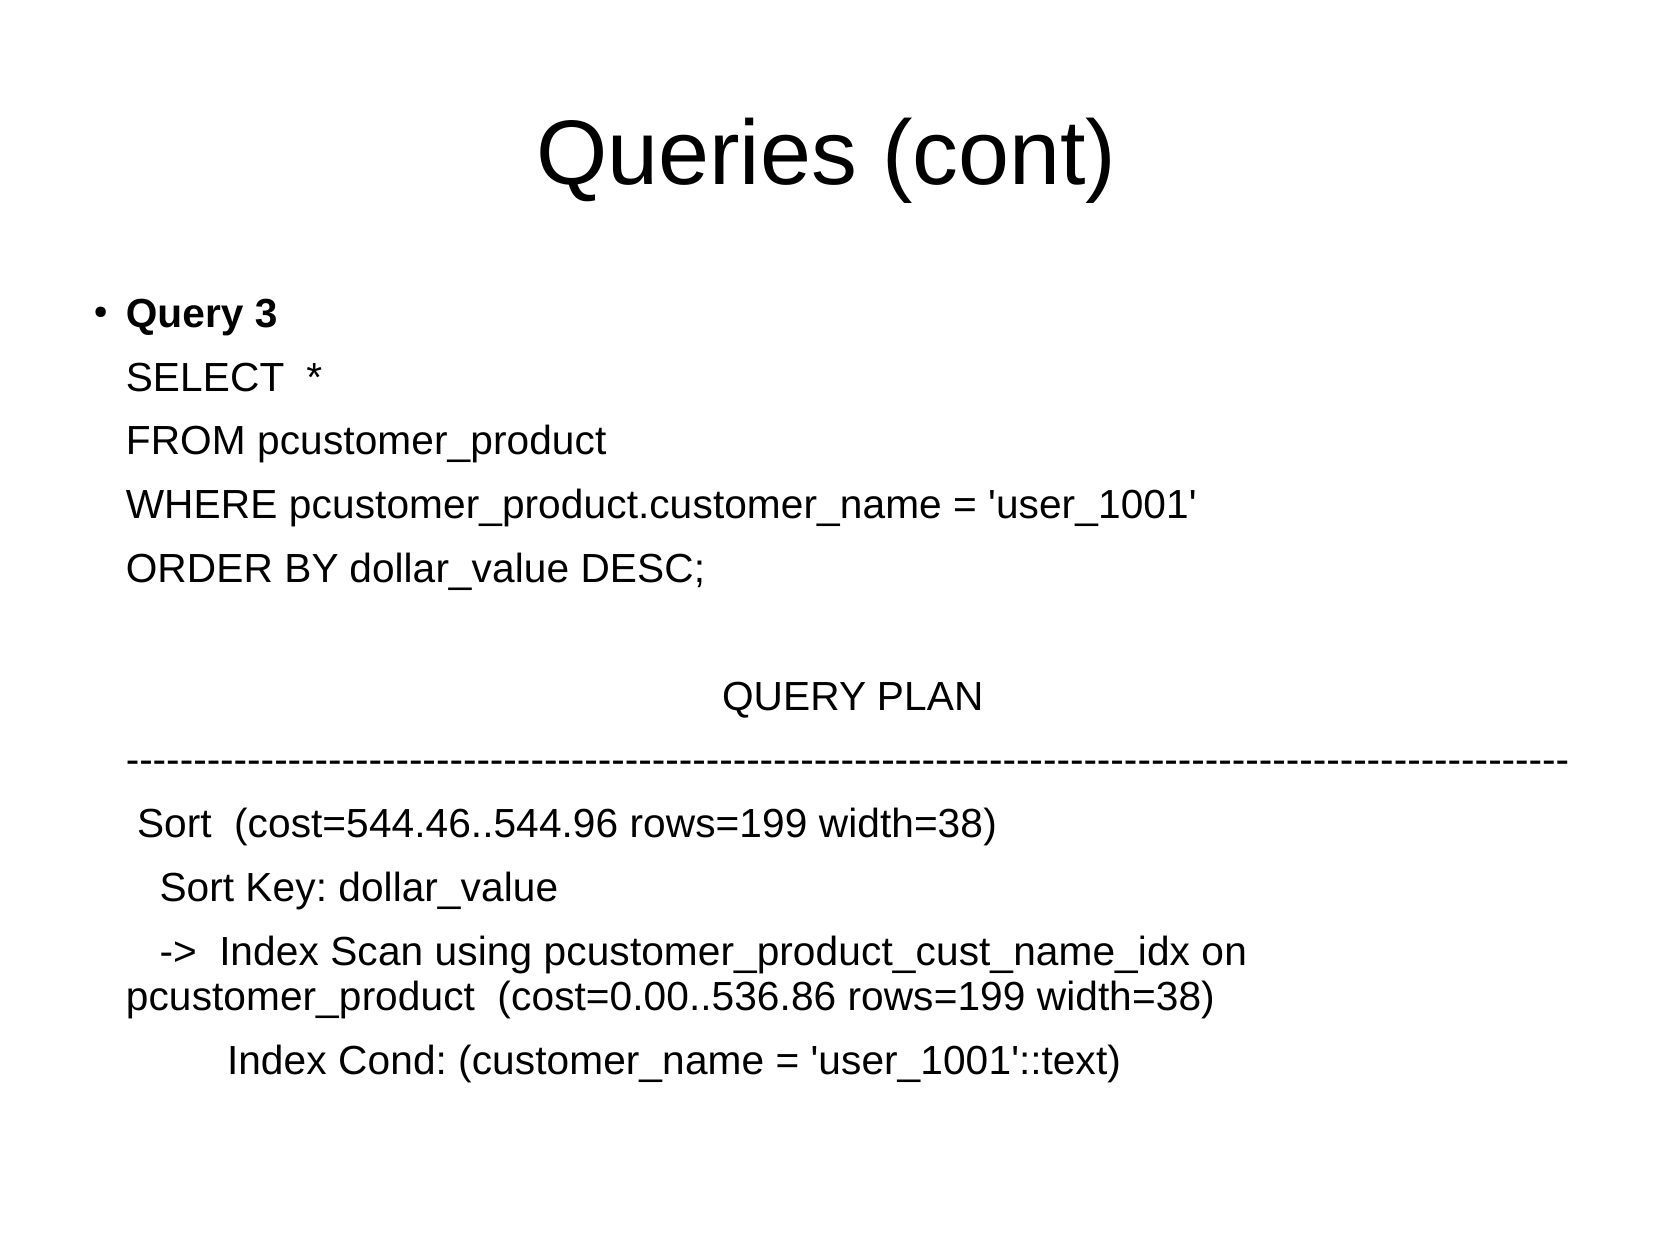

# Queries (cont)
Query 3
SELECT *
FROM pcustomer_product
WHERE pcustomer_product.customer_name = 'user_1001'
ORDER BY dollar_value DESC;
 QUERY PLAN
-----------------------------------------------------------------------------------------------------------
 Sort (cost=544.46..544.96 rows=199 width=38)
 Sort Key: dollar_value
 -> Index Scan using pcustomer_product_cust_name_idx on pcustomer_product (cost=0.00..536.86 rows=199 width=38)
 Index Cond: (customer_name = 'user_1001'::text)